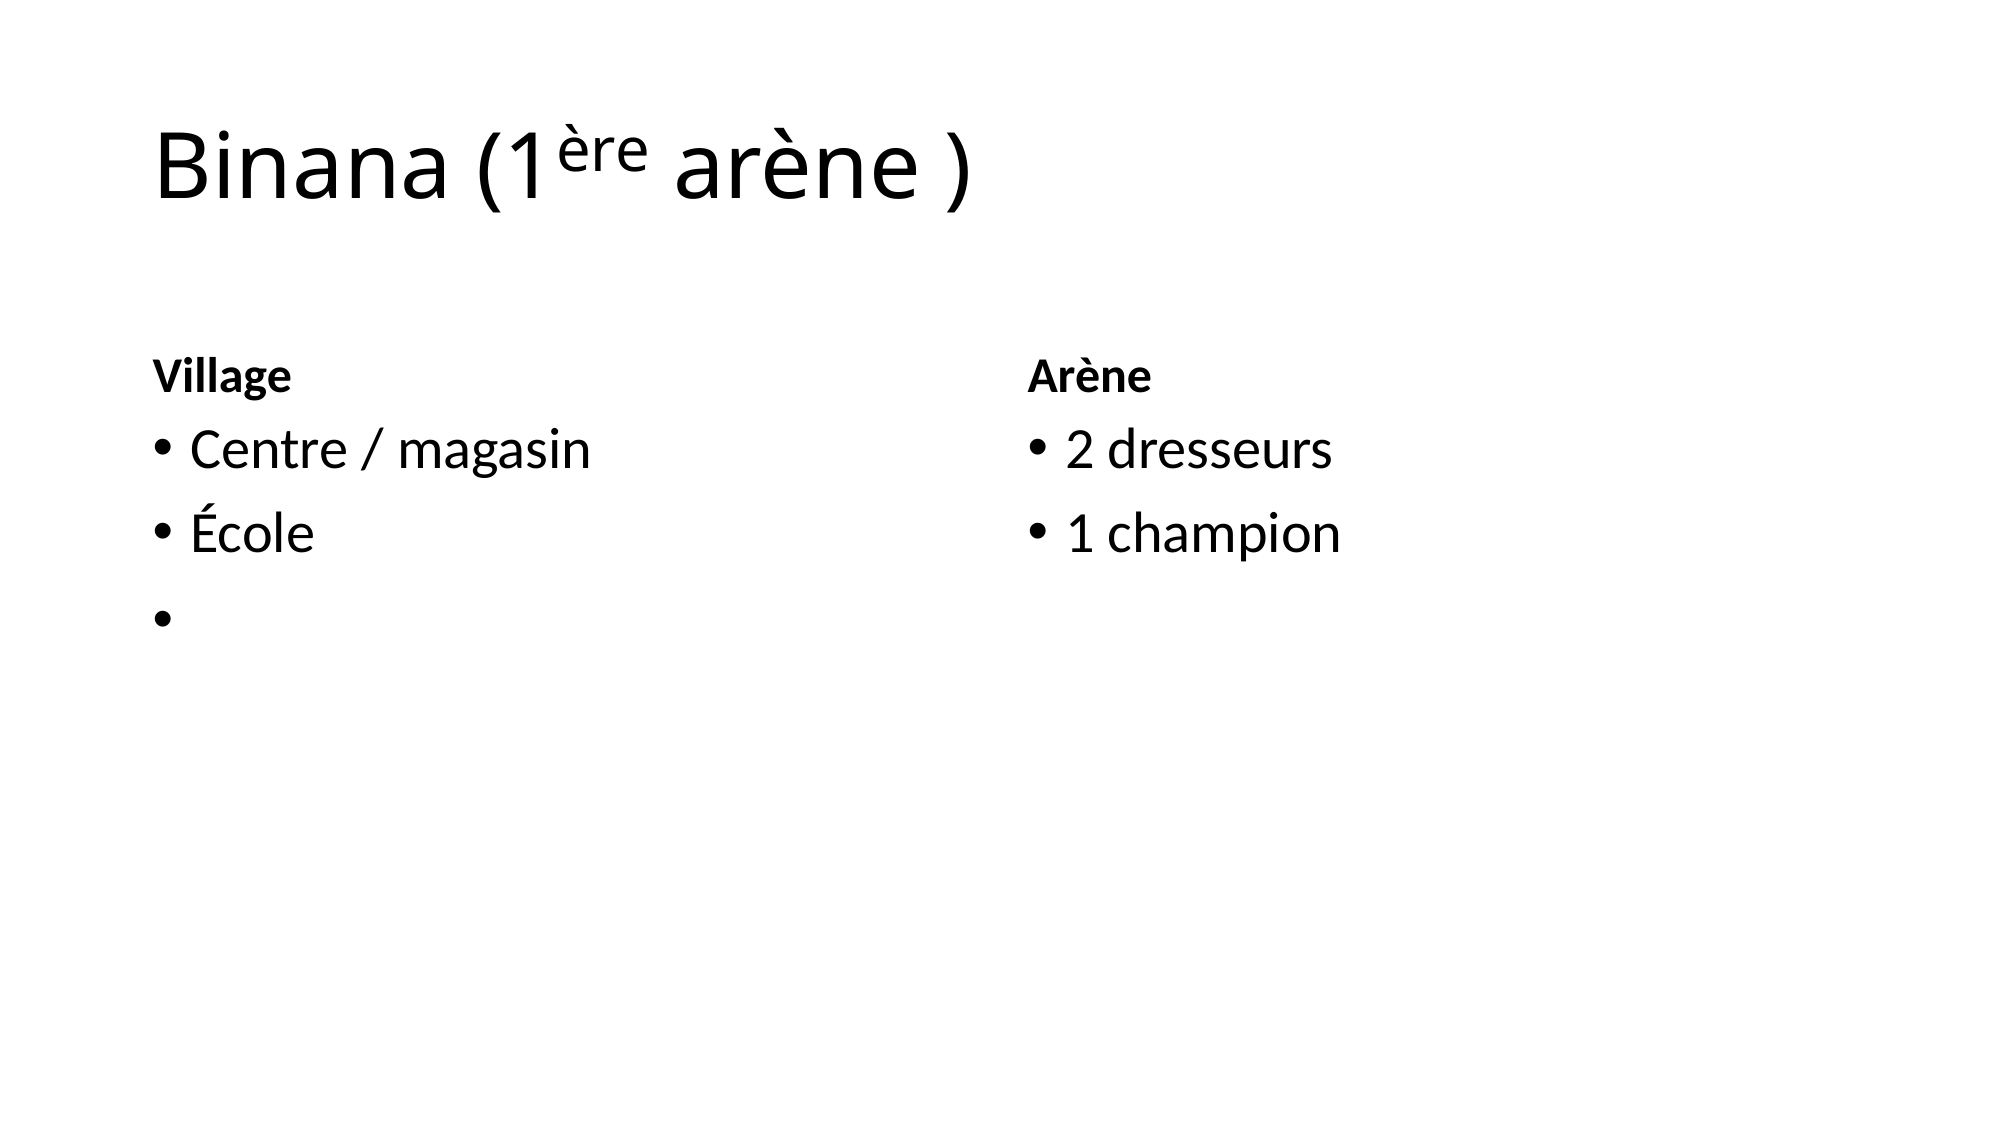

# Binana (1ère arène )
Village
Arène
Centre / magasin
École
2 dresseurs
1 champion